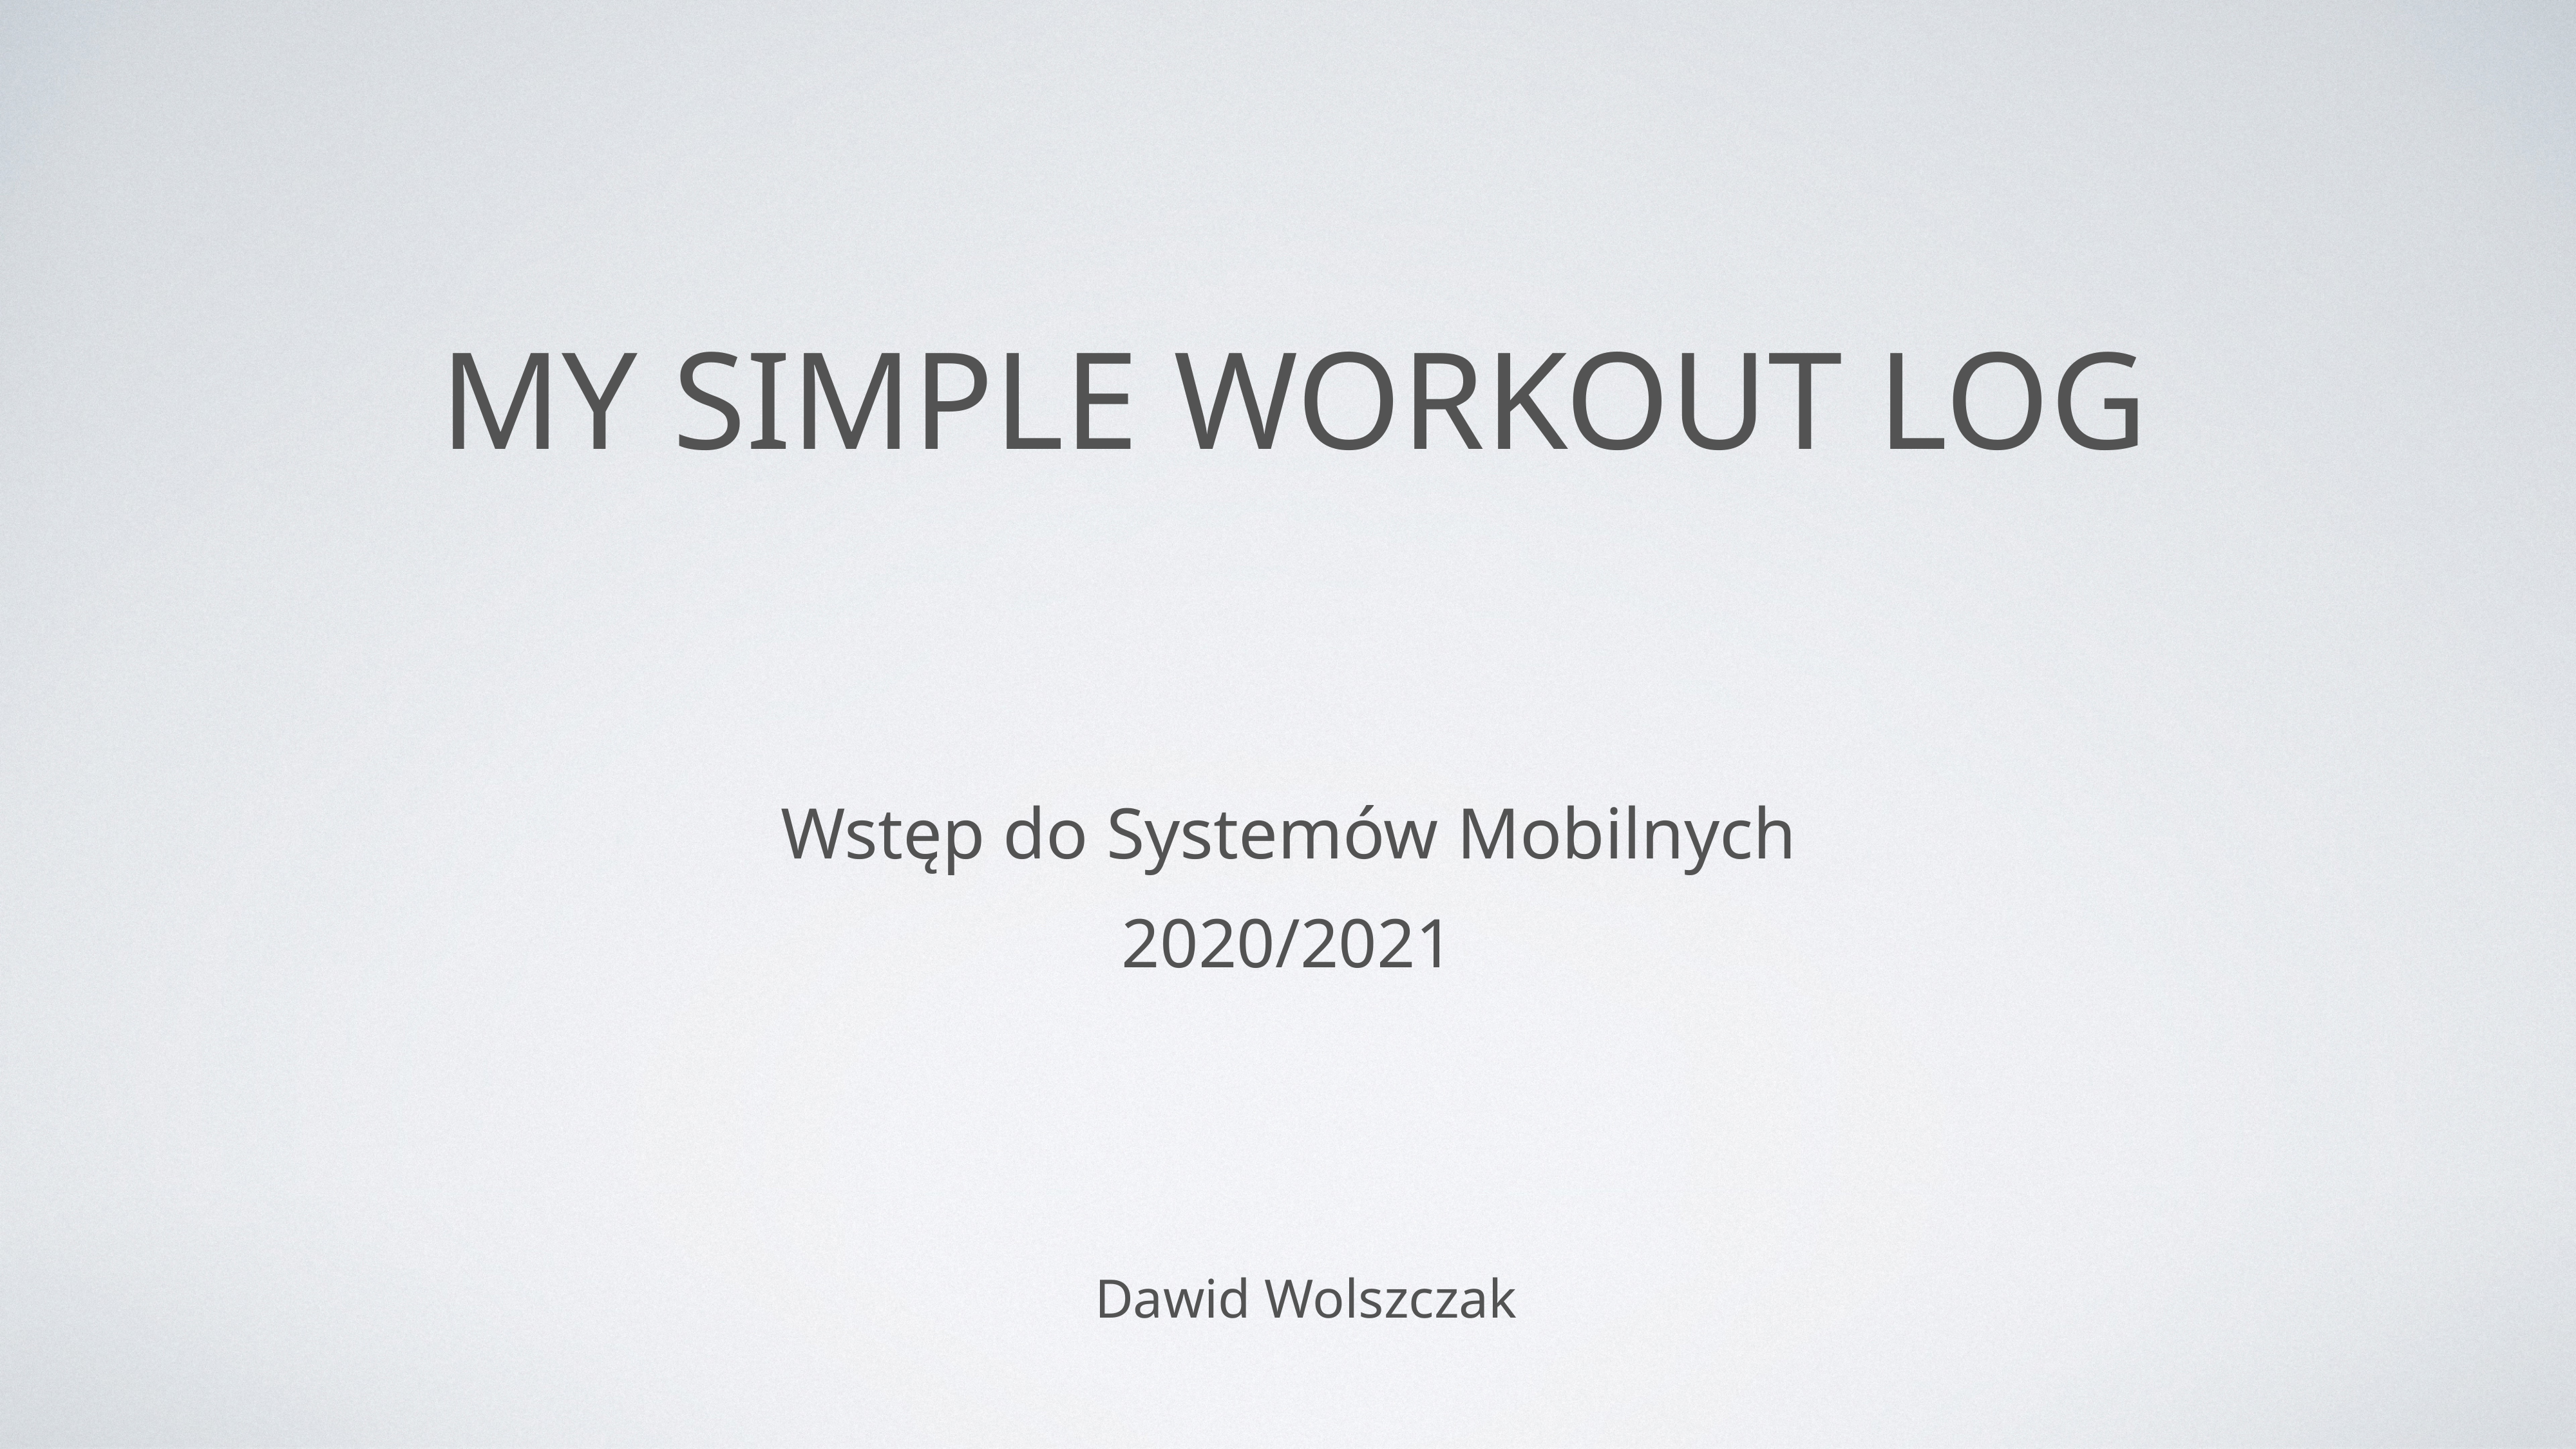

# My Simple workout log
Wstęp do Systemów Mobilnych
2020/2021
Dawid Wolszczak